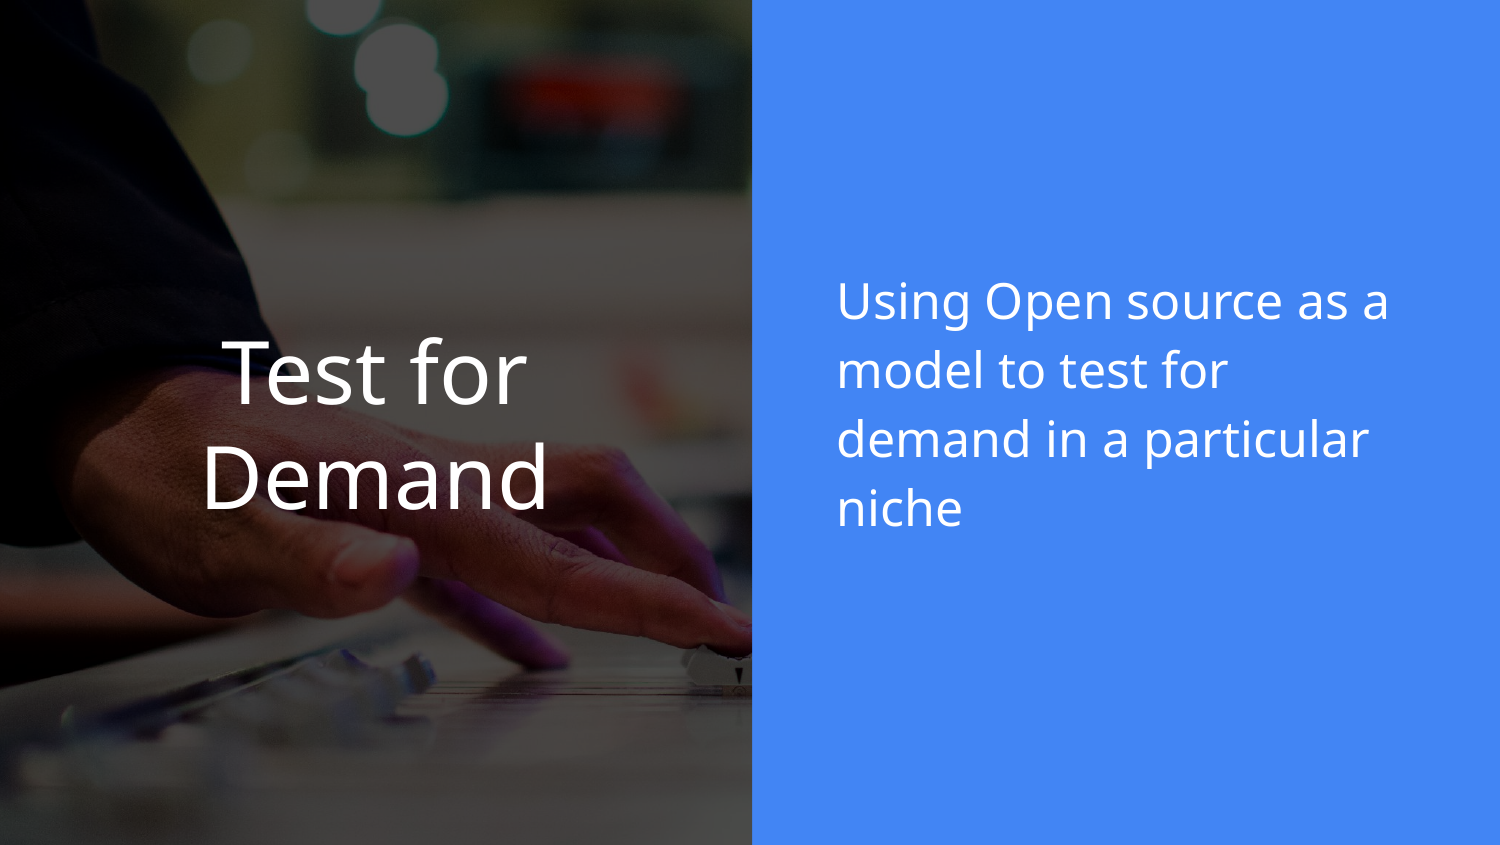

Using Open source as a model to test for demand in a particular niche
Test for Demand